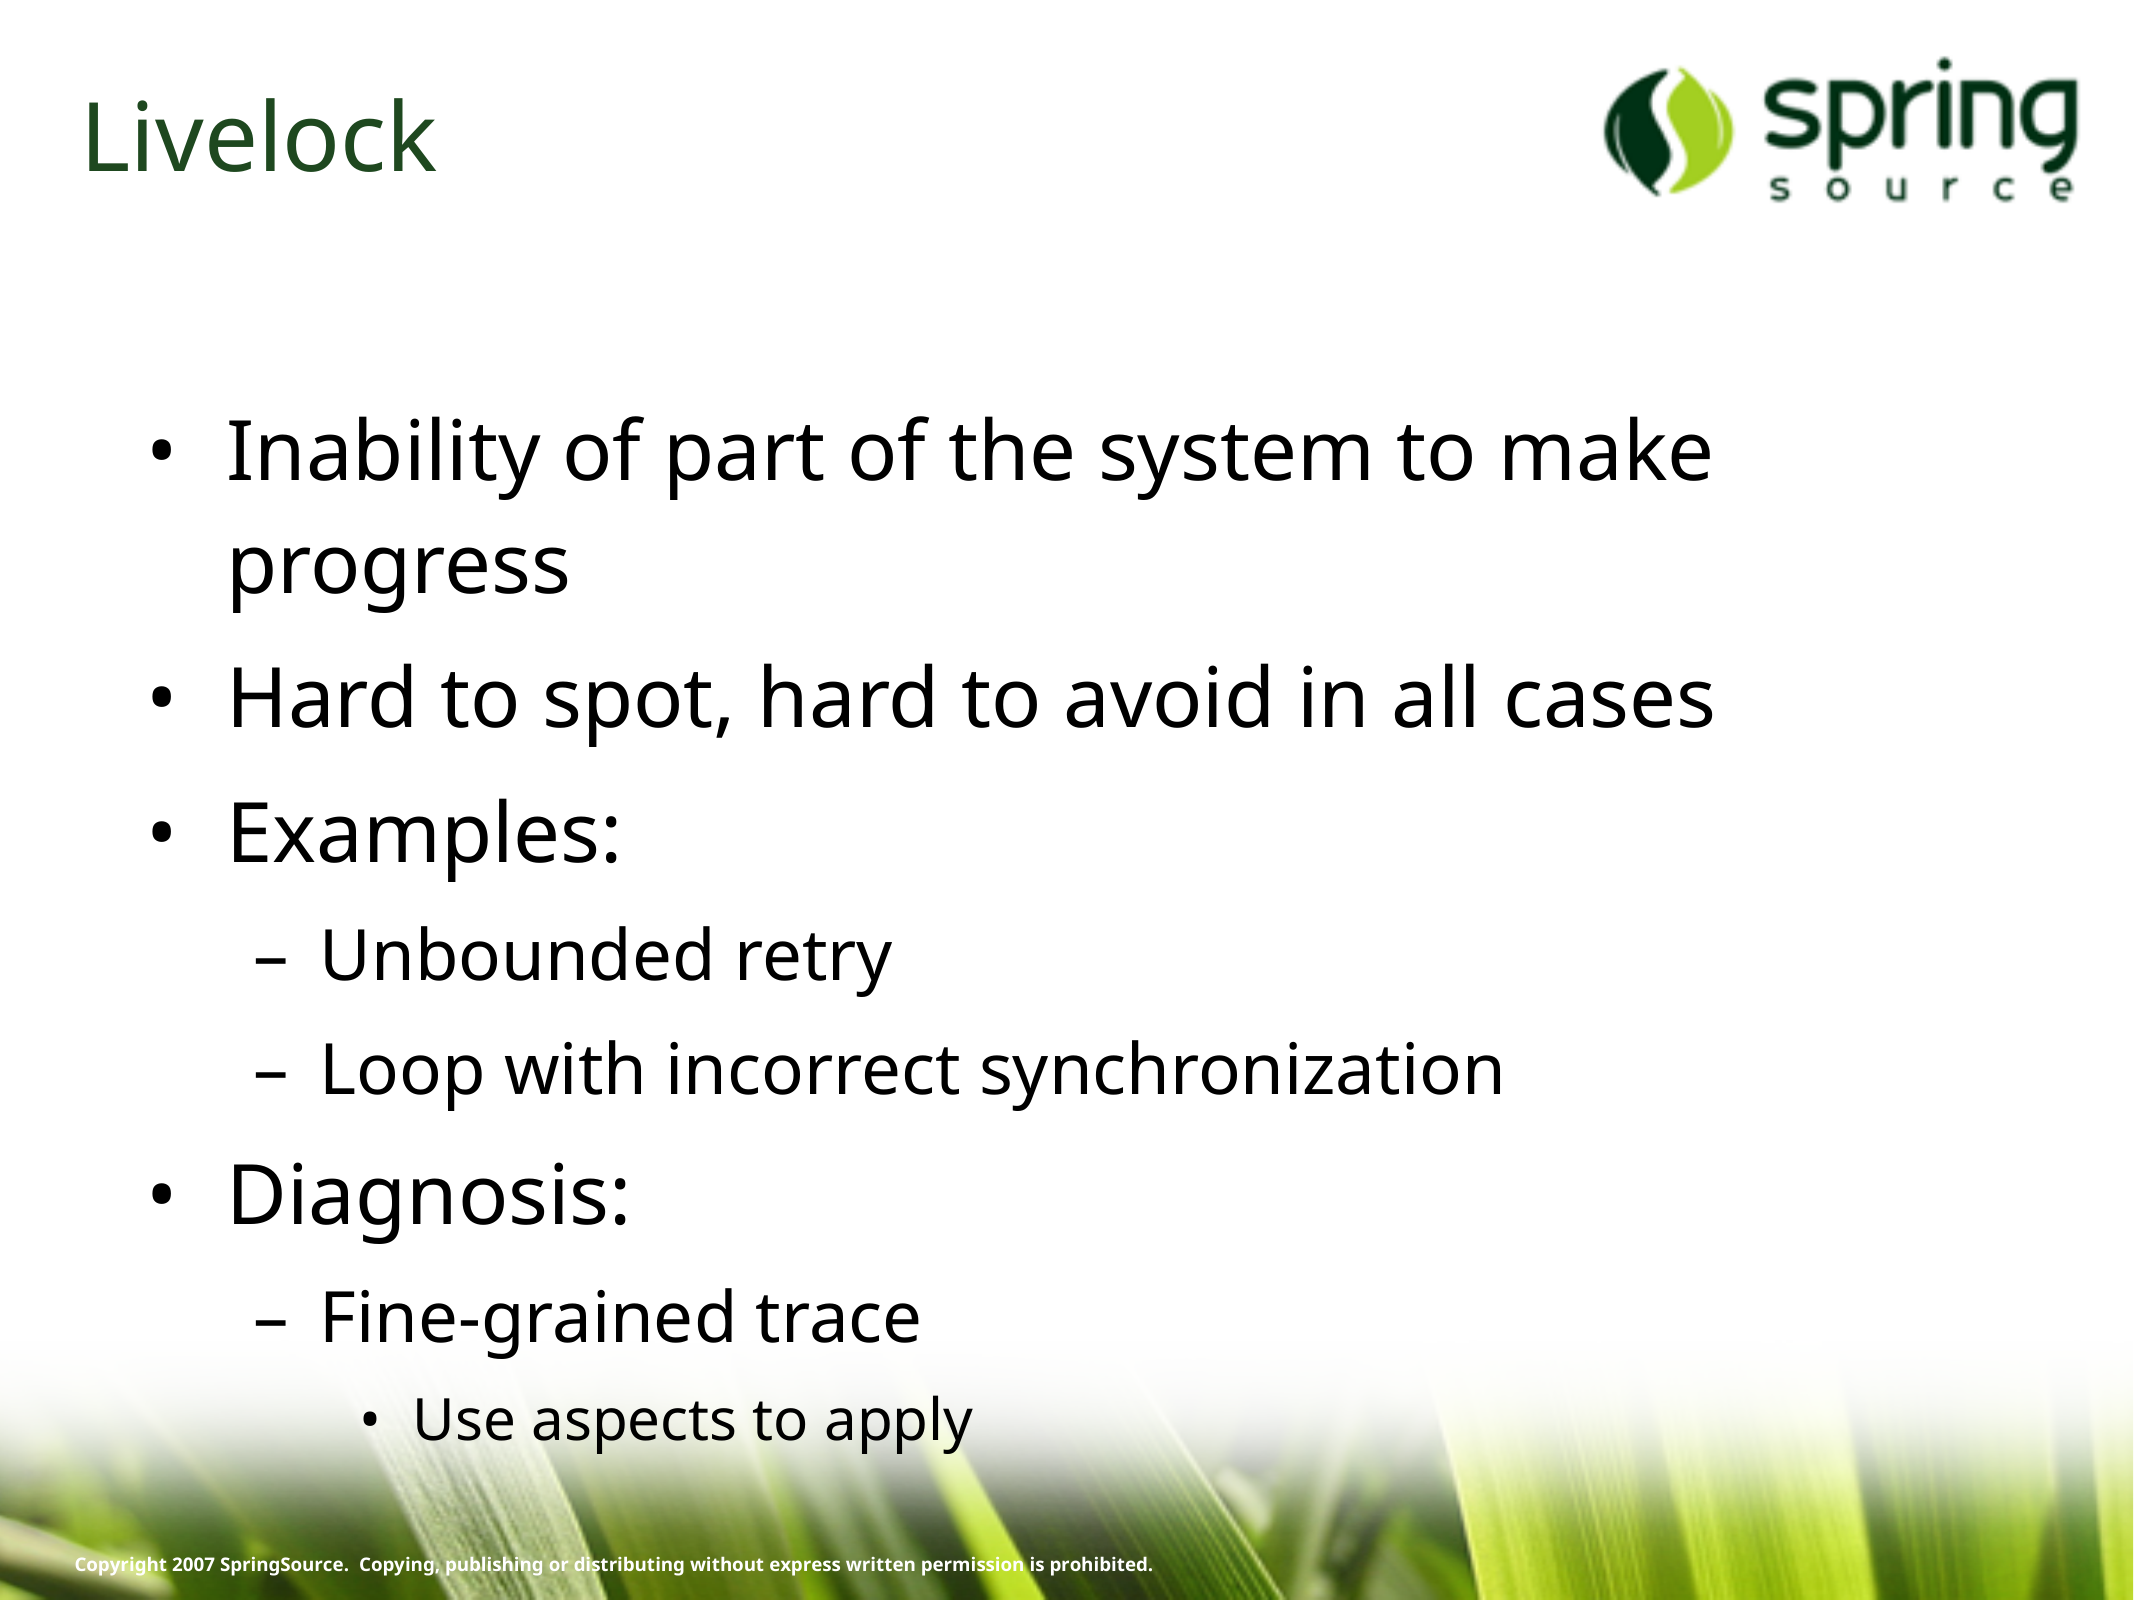

# Livelock
Inability of part of the system to make progress
Hard to spot, hard to avoid in all cases
Examples:
Unbounded retry
Loop with incorrect synchronization
Diagnosis:
Fine-grained trace
Use aspects to apply